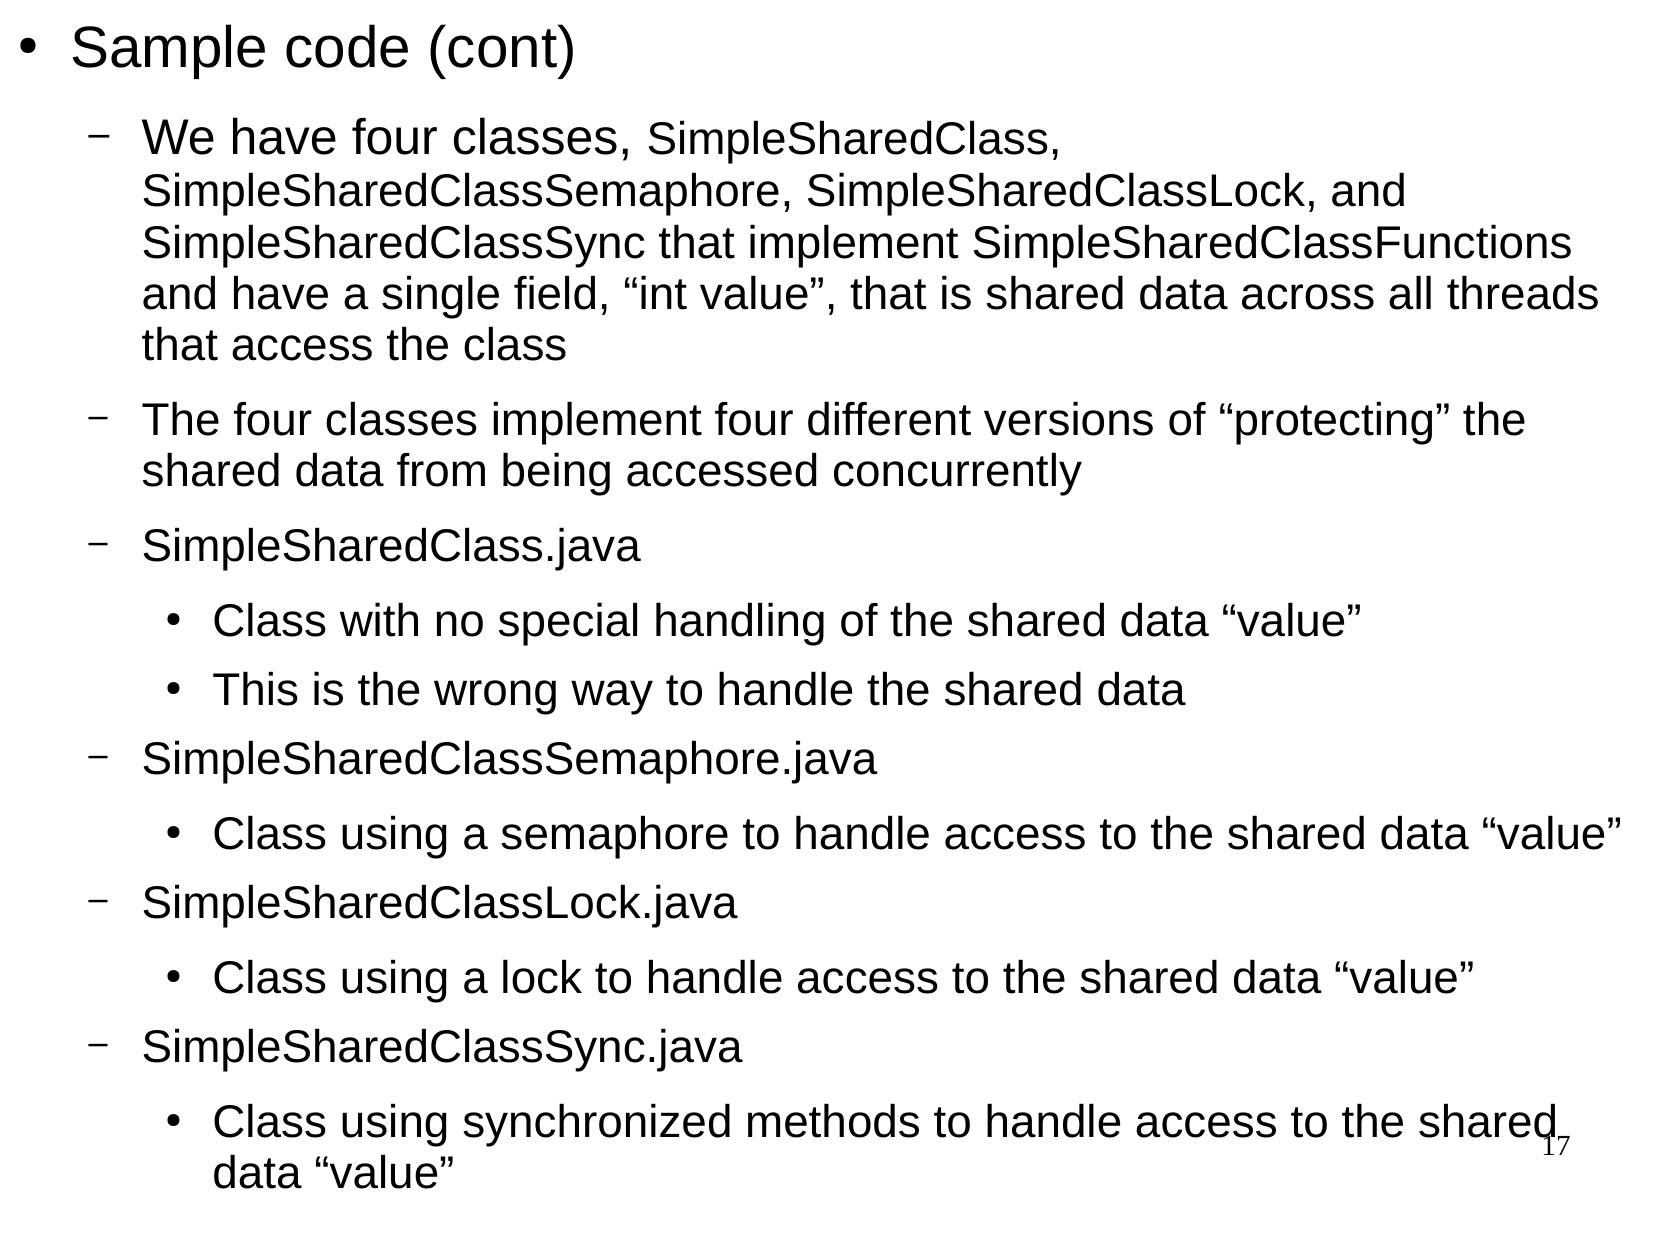

# Sample code (cont)
We have four classes, SimpleSharedClass, SimpleSharedClassSemaphore, SimpleSharedClassLock, and SimpleSharedClassSync that implement SimpleSharedClassFunctions and have a single field, “int value”, that is shared data across all threads that access the class
The four classes implement four different versions of “protecting” the shared data from being accessed concurrently
SimpleSharedClass.java
Class with no special handling of the shared data “value”
This is the wrong way to handle the shared data
SimpleSharedClassSemaphore.java
Class using a semaphore to handle access to the shared data “value”
SimpleSharedClassLock.java
Class using a lock to handle access to the shared data “value”
SimpleSharedClassSync.java
Class using synchronized methods to handle access to the shared data “value”
17